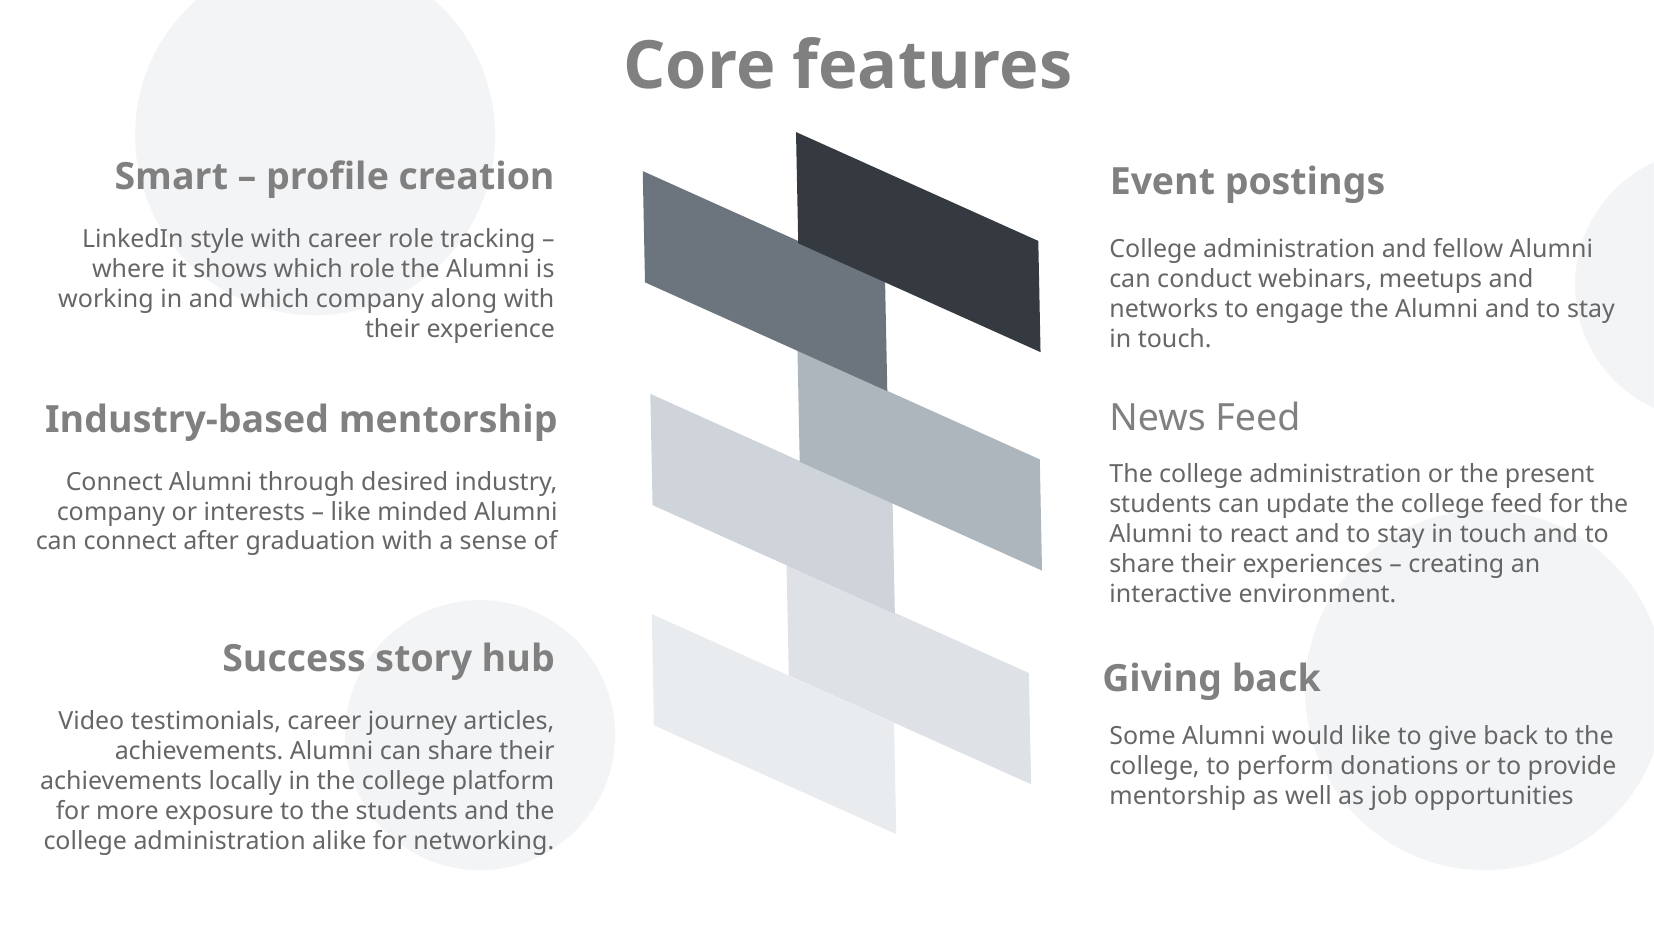

Core features
Smart – profile creation
Event postings
LinkedIn style with career role tracking – where it shows which role the Alumni is working in and which company along with their experience
College administration and fellow Alumni can conduct webinars, meetups and networks to engage the Alumni and to stay in touch.
News Feed
Industry-based mentorship
The college administration or the present students can update the college feed for the Alumni to react and to stay in touch and to share their experiences – creating an interactive environment.
Connect Alumni through desired industry, company or interests – like minded Alumni can connect after graduation with a sense of
Success story hub
Giving back
Video testimonials, career journey articles, achievements. Alumni can share their achievements locally in the college platform for more exposure to the students and the college administration alike for networking.
Some Alumni would like to give back to the college, to perform donations or to provide mentorship as well as job opportunities